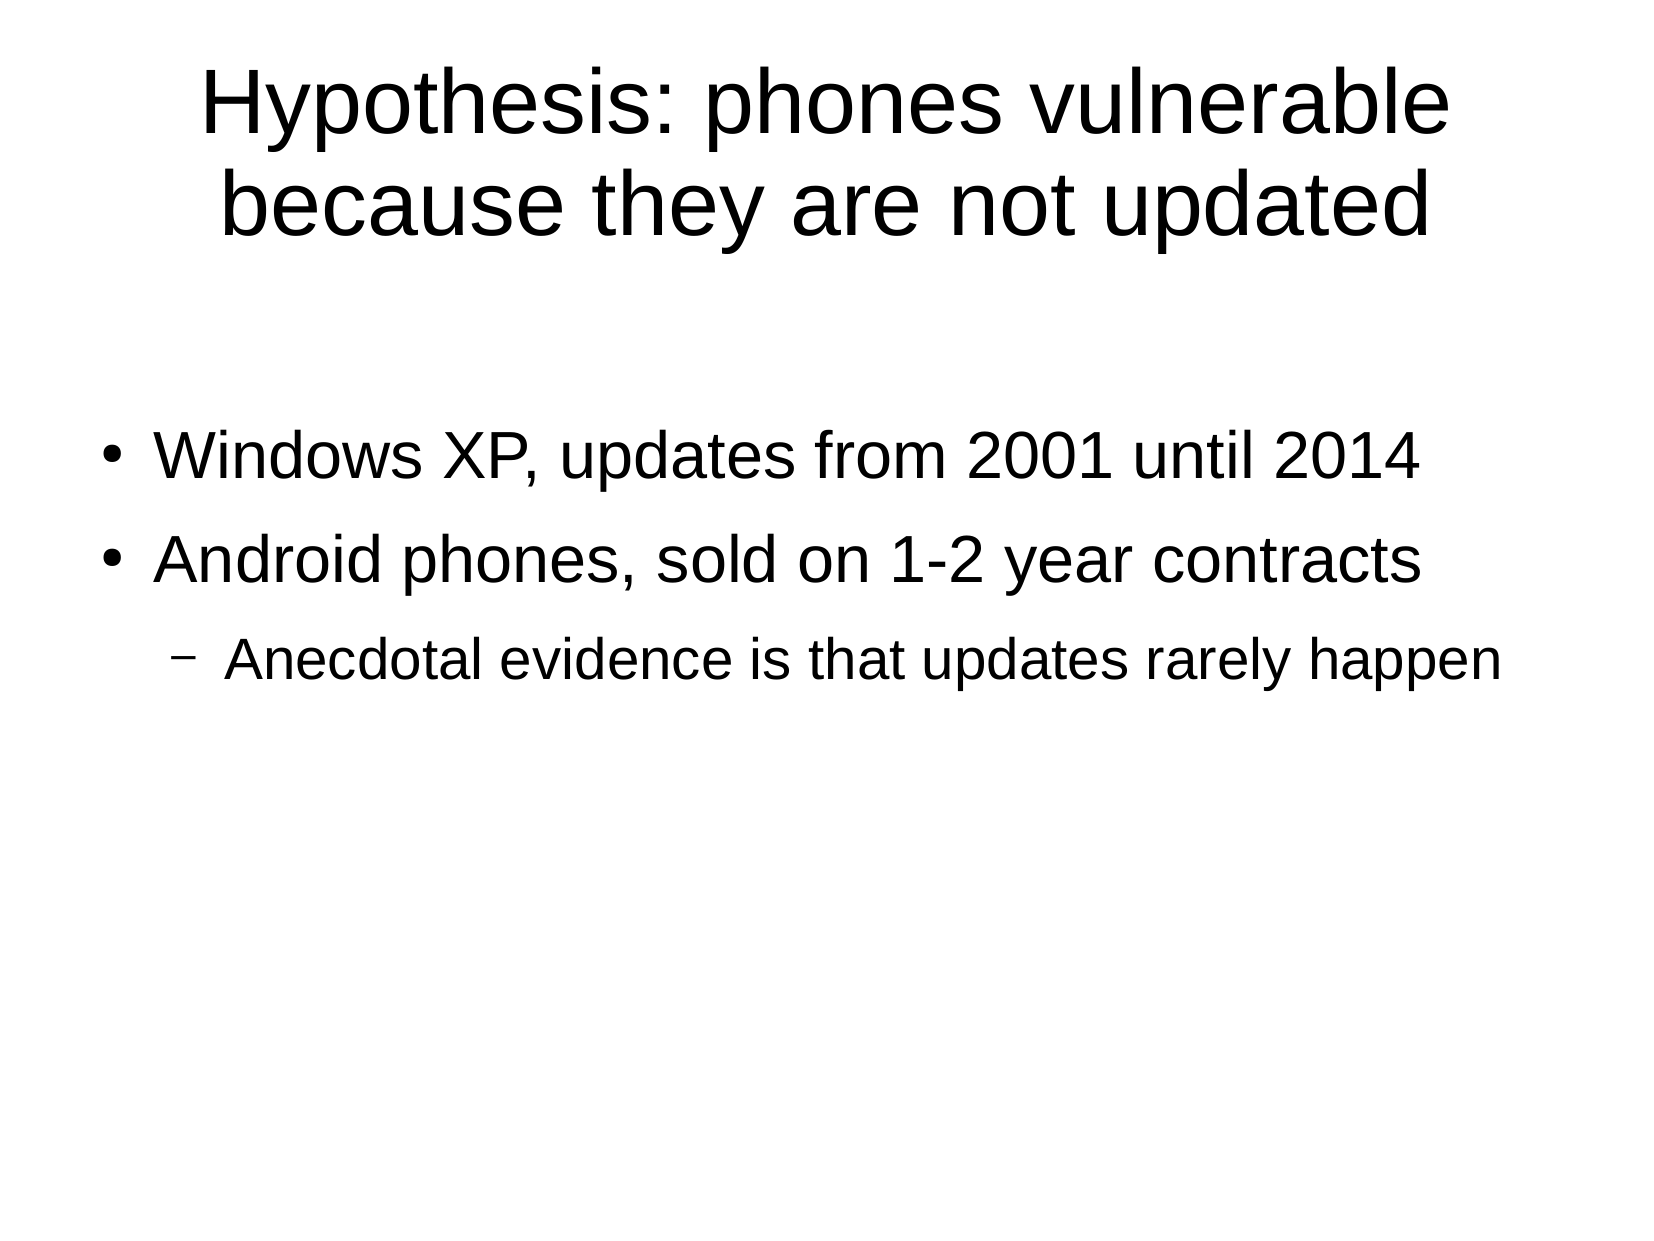

# Hypothesis: phones vulnerable because they are not updated
Windows XP, updates from 2001 until 2014
Android phones, sold on 1-2 year contracts
Anecdotal evidence is that updates rarely happen